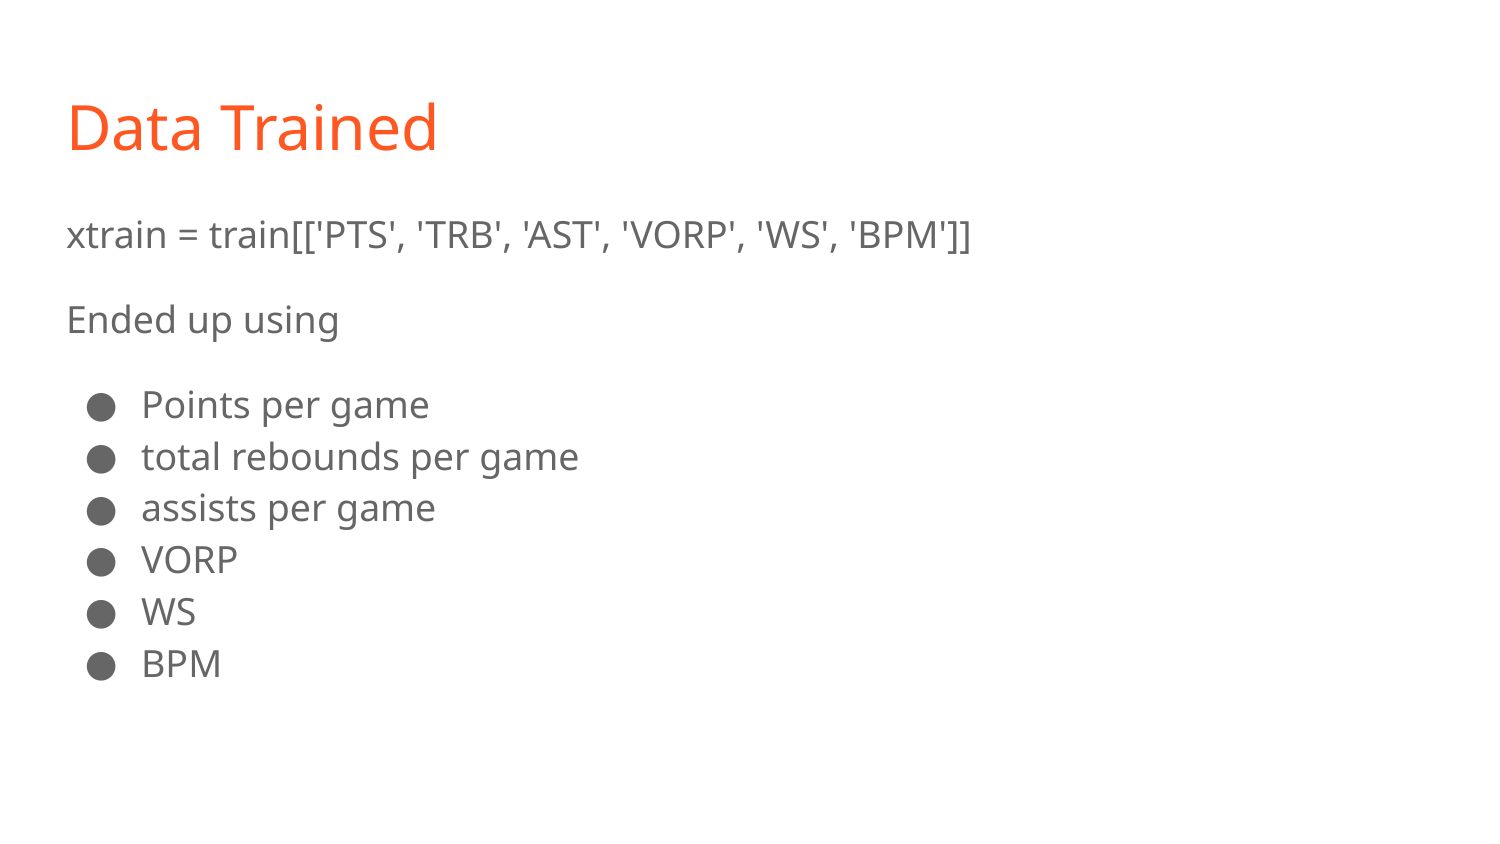

# Data Trained
xtrain = train[['PTS', 'TRB', 'AST', 'VORP', 'WS', 'BPM']]
Ended up using
Points per game
total rebounds per game
assists per game
VORP
WS
BPM